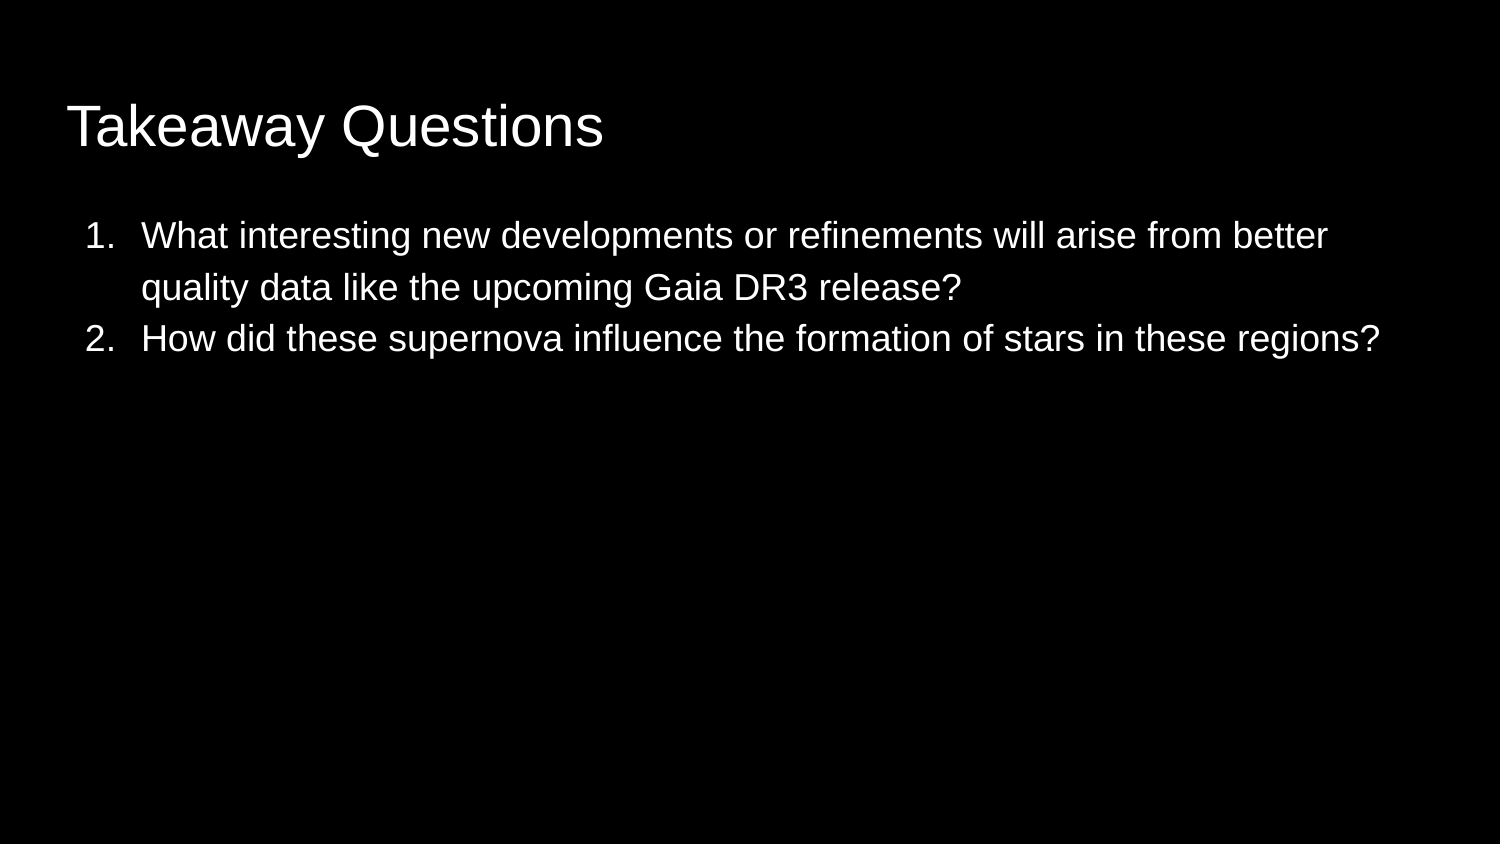

# Takeaway Questions
What interesting new developments or refinements will arise from better quality data like the upcoming Gaia DR3 release?
How did these supernova influence the formation of stars in these regions?